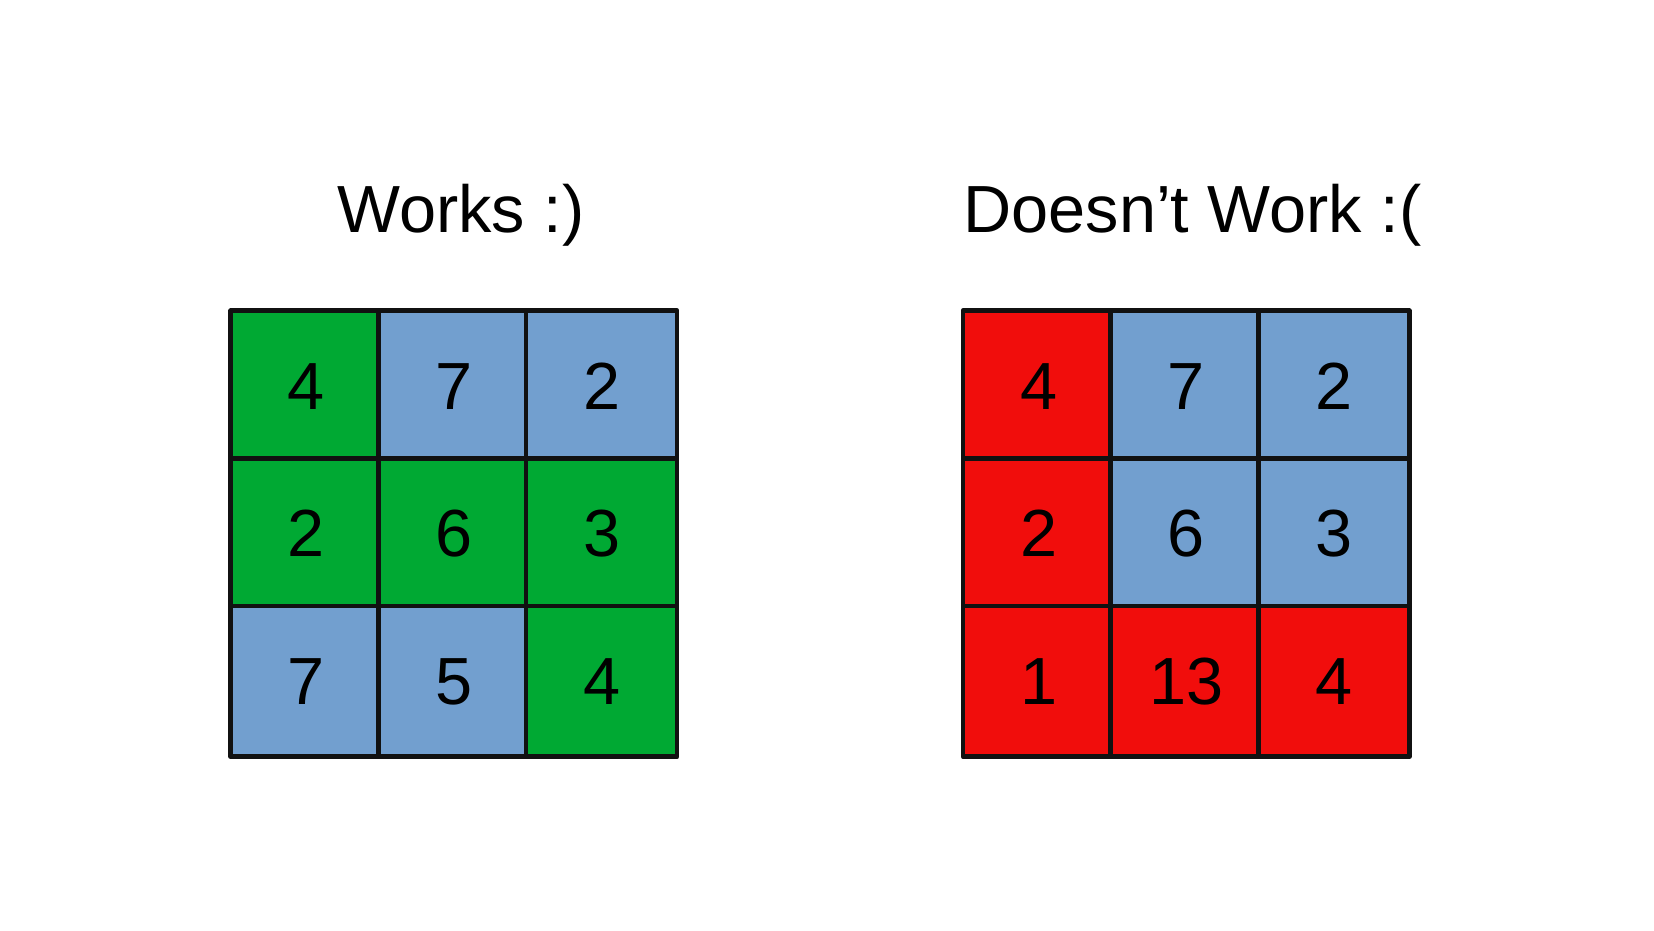

Works :)
Doesn’t Work :(
4
7
2
4
7
2
2
6
3
2
6
3
7
5
4
1
13
4